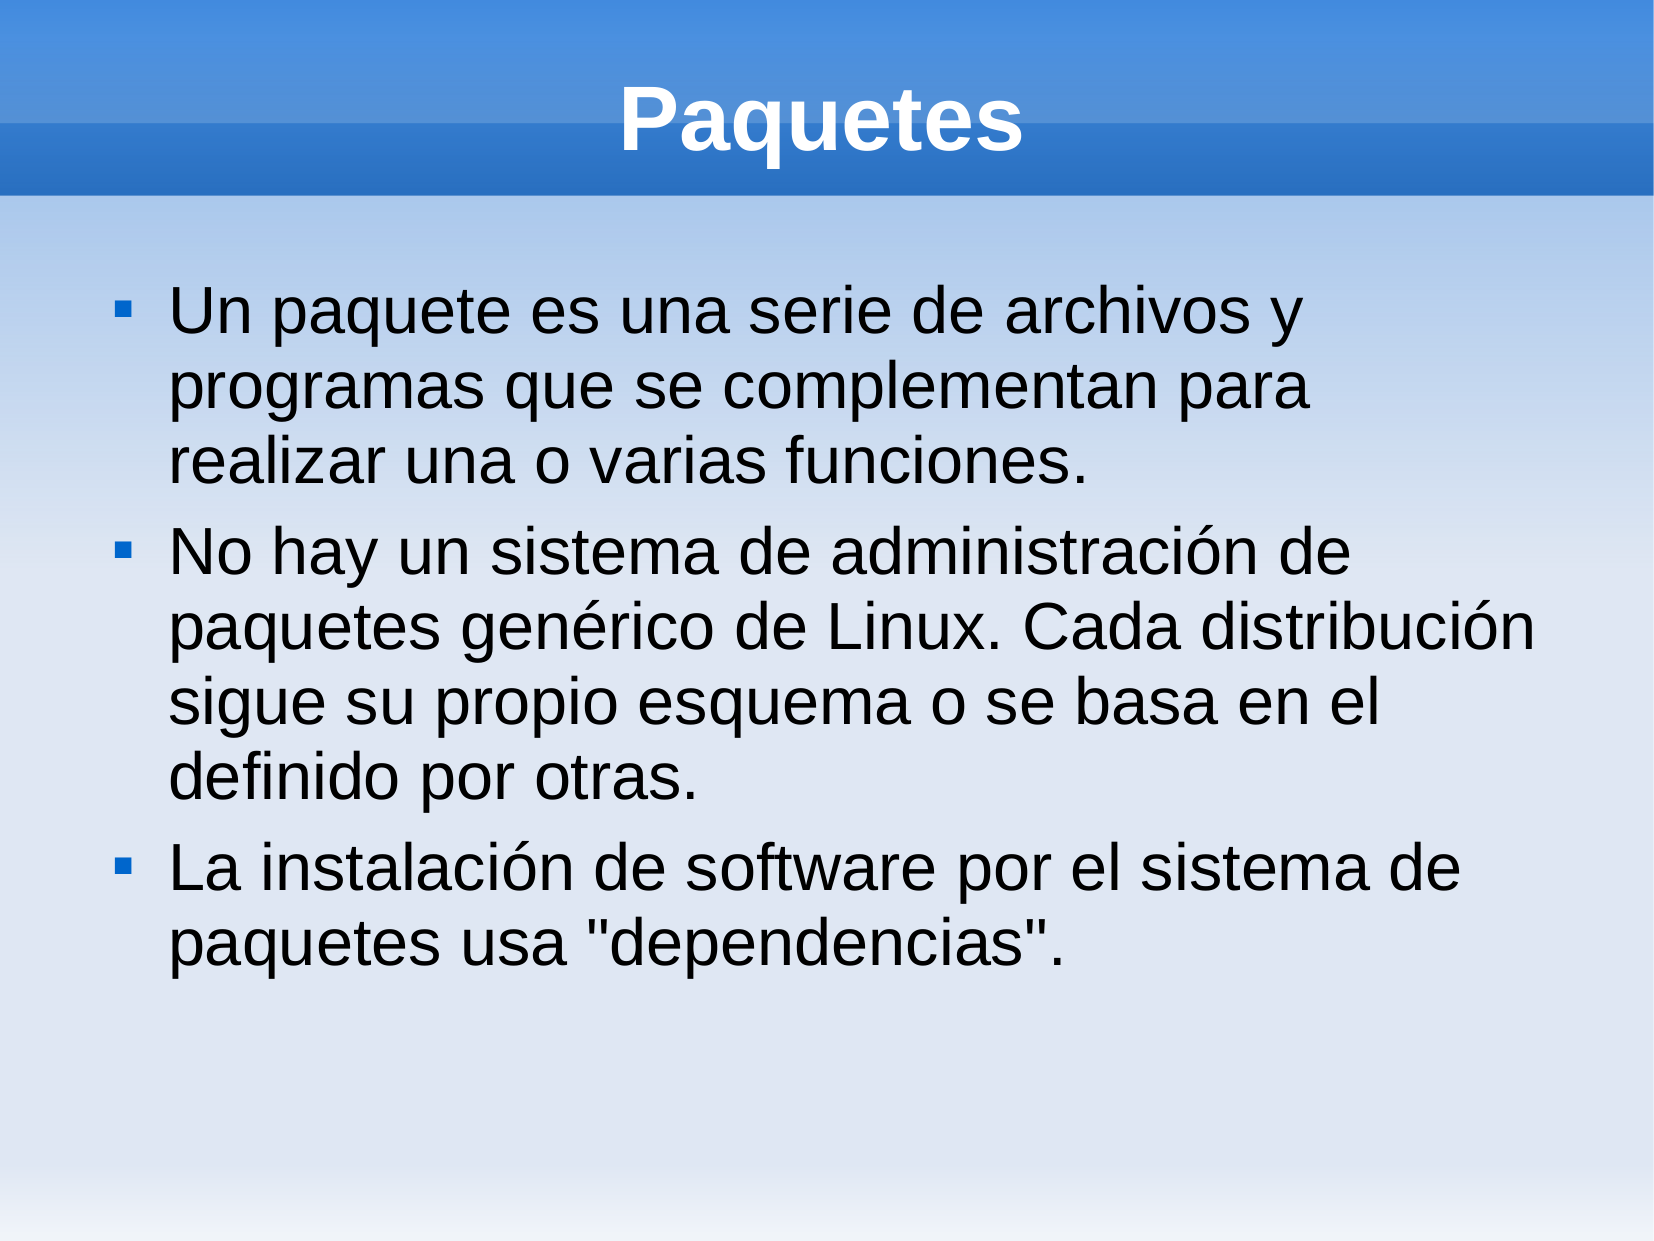

# Paquetes
Un paquete es una serie de archivos y programas que se complementan para realizar una o varias funciones.
No hay un sistema de administración de paquetes genérico de Linux. Cada distribución sigue su propio esquema o se basa en el definido por otras.
La instalación de software por el sistema de paquetes usa "dependencias".